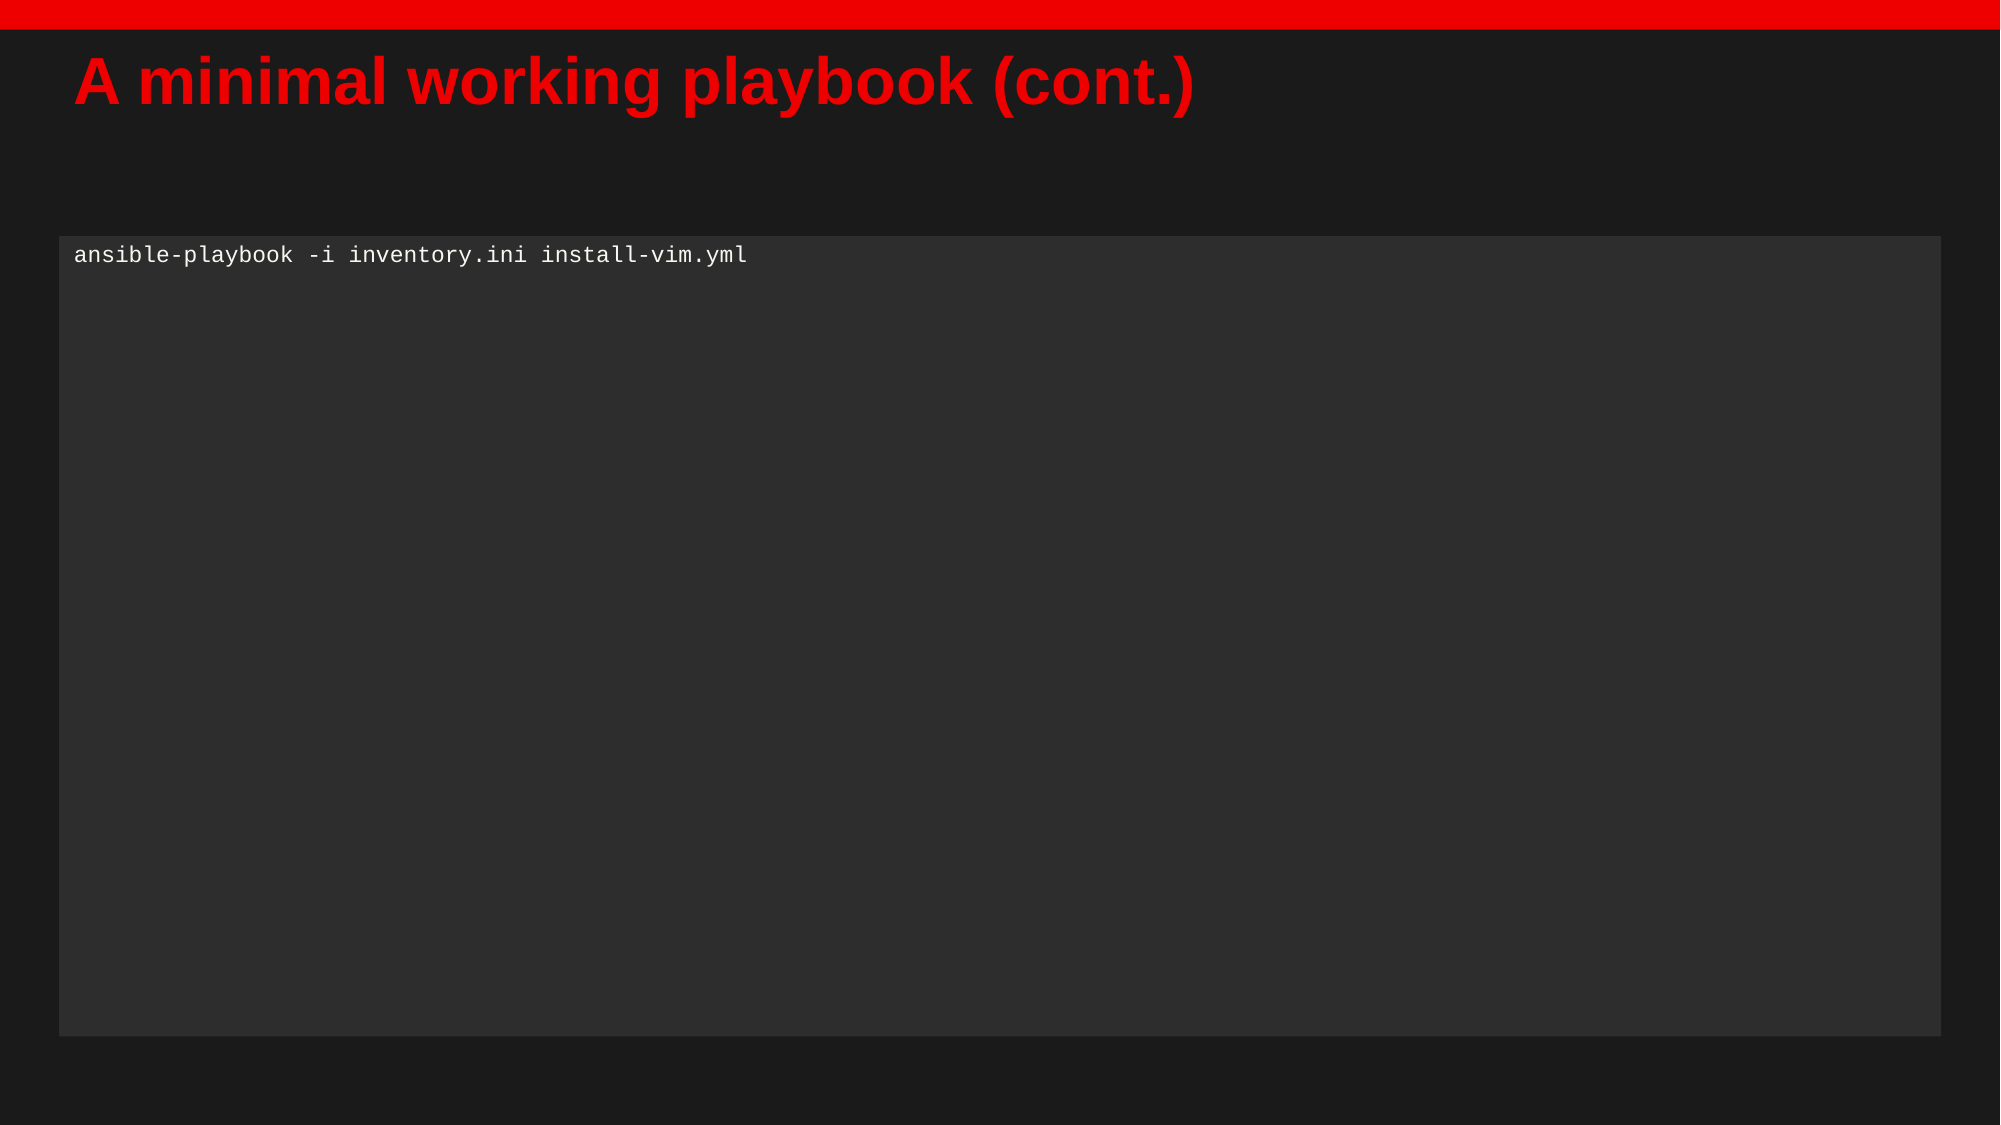

A minimal working playbook (cont.)
ansible-playbook -i inventory.ini install-vim.yml